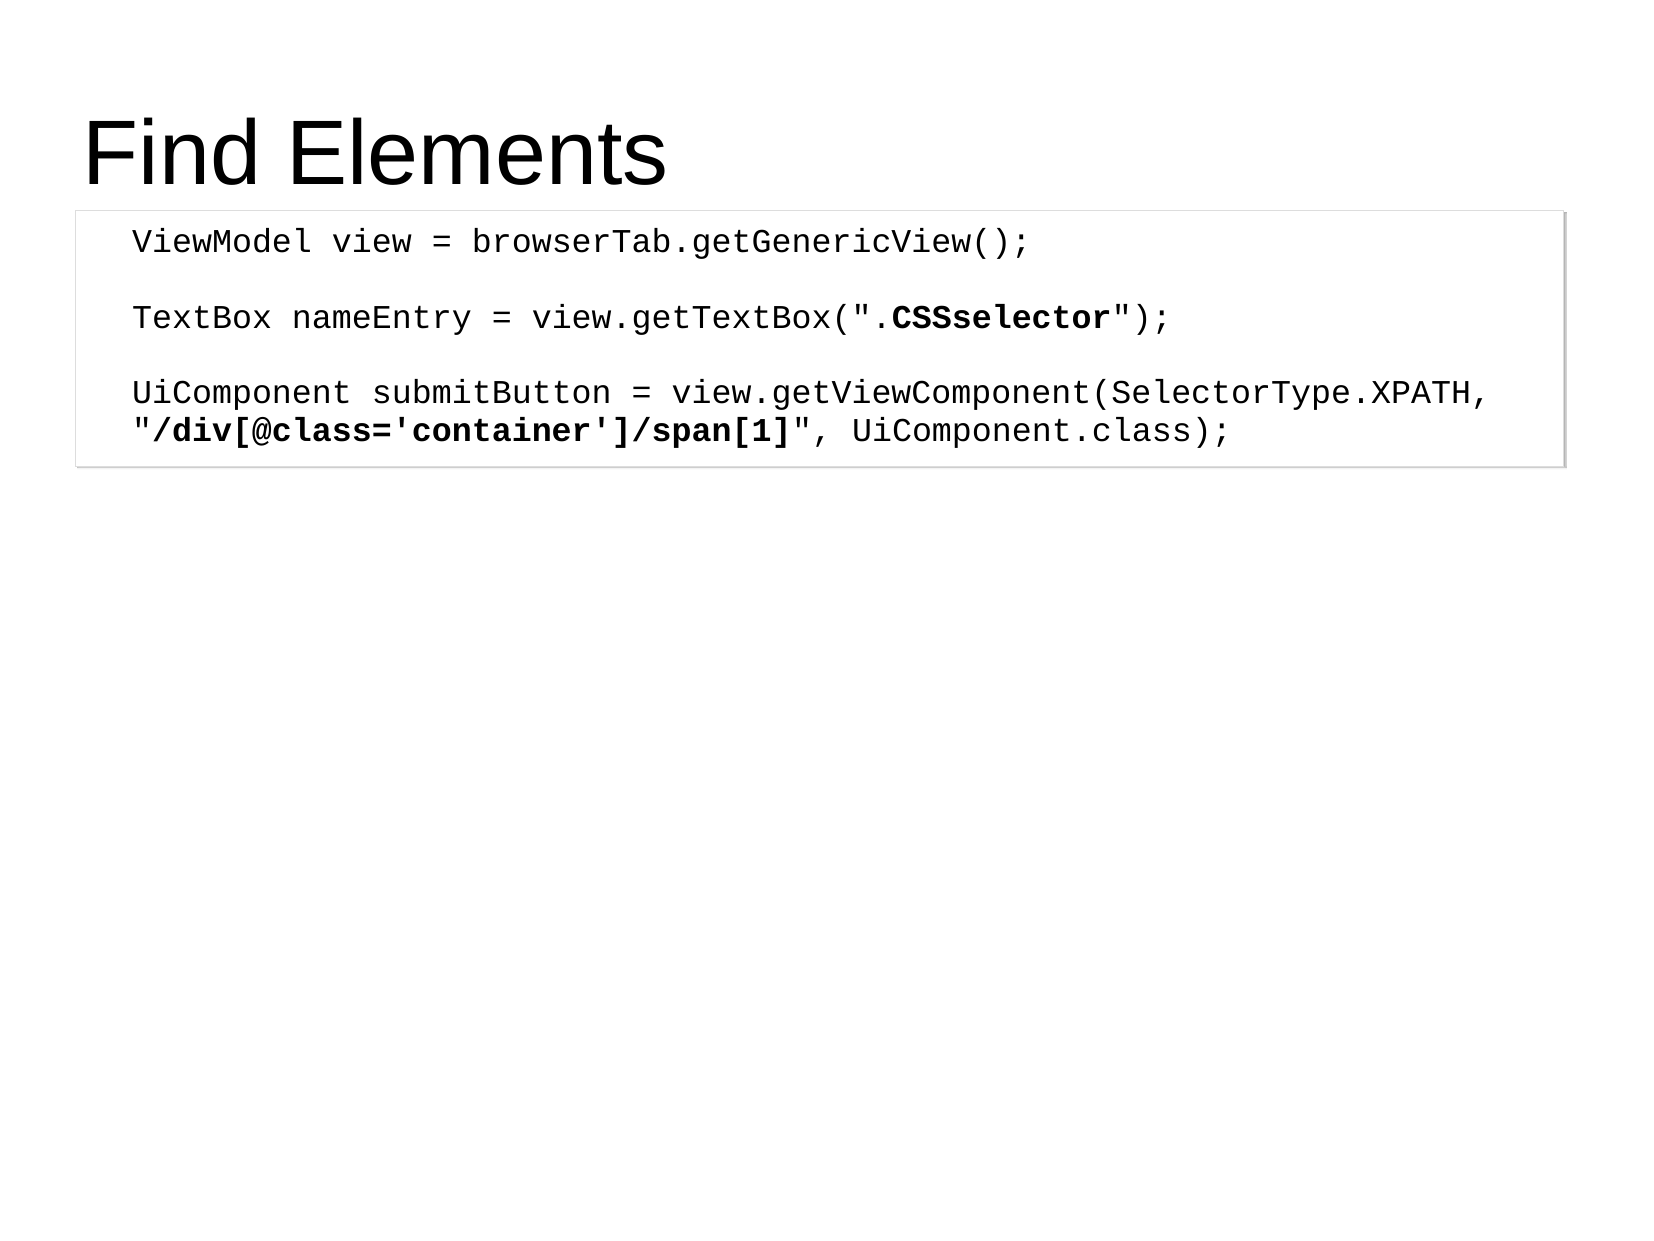

# Find Elements
ViewModel view = browserTab.getGenericView();
TextBox nameEntry = view.getTextBox(".CSSselector");
UiComponent submitButton = view.getViewComponent(SelectorType.XPATH, "/div[@class='container']/span[1]", UiComponent.class);